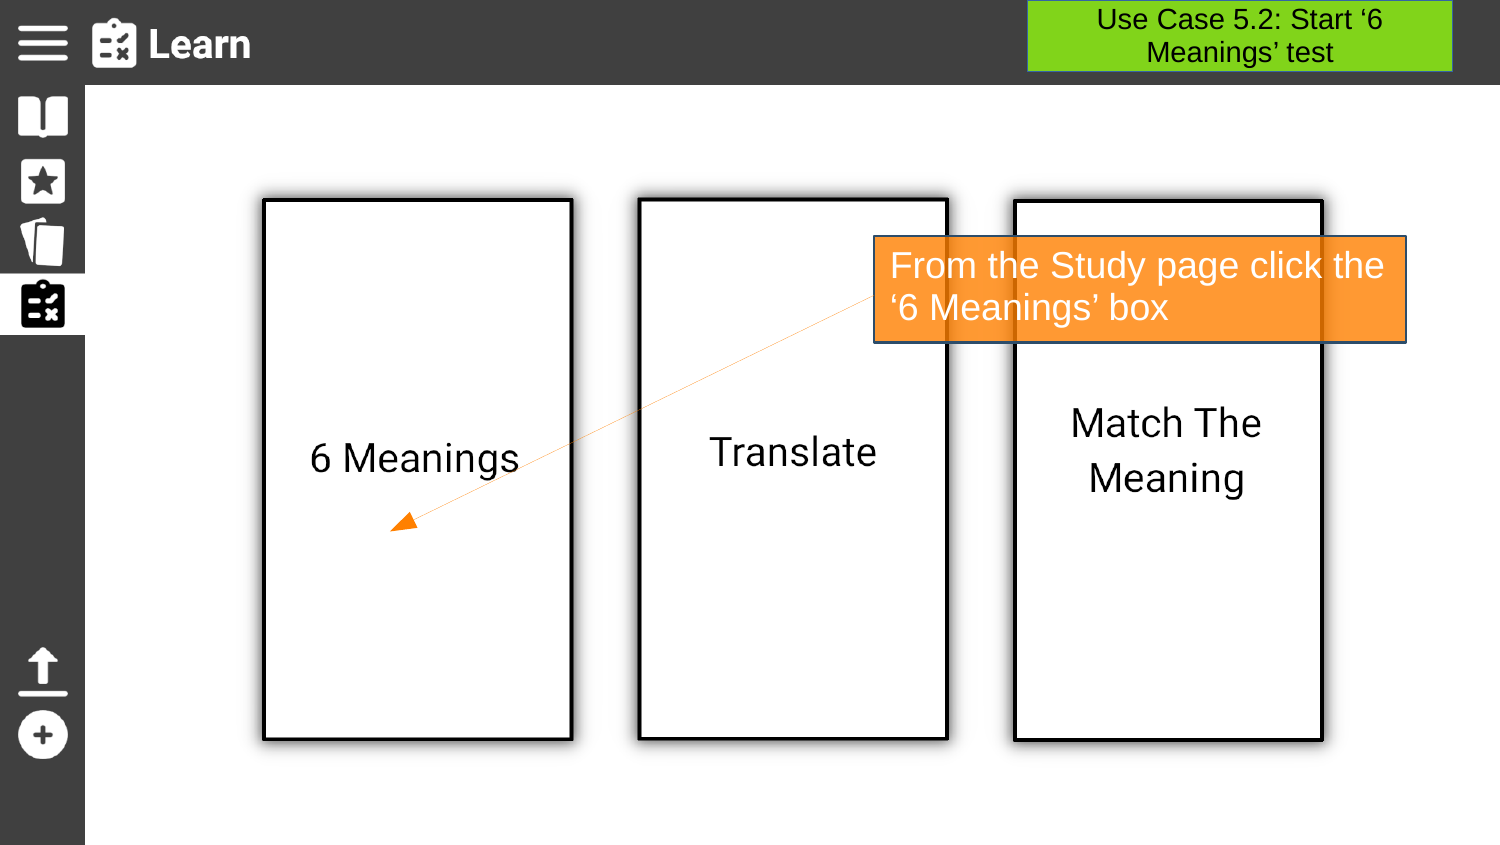

Use Case 5.2: Start ‘6 Meanings’ test
From the Study page click the ‘6 Meanings’ box